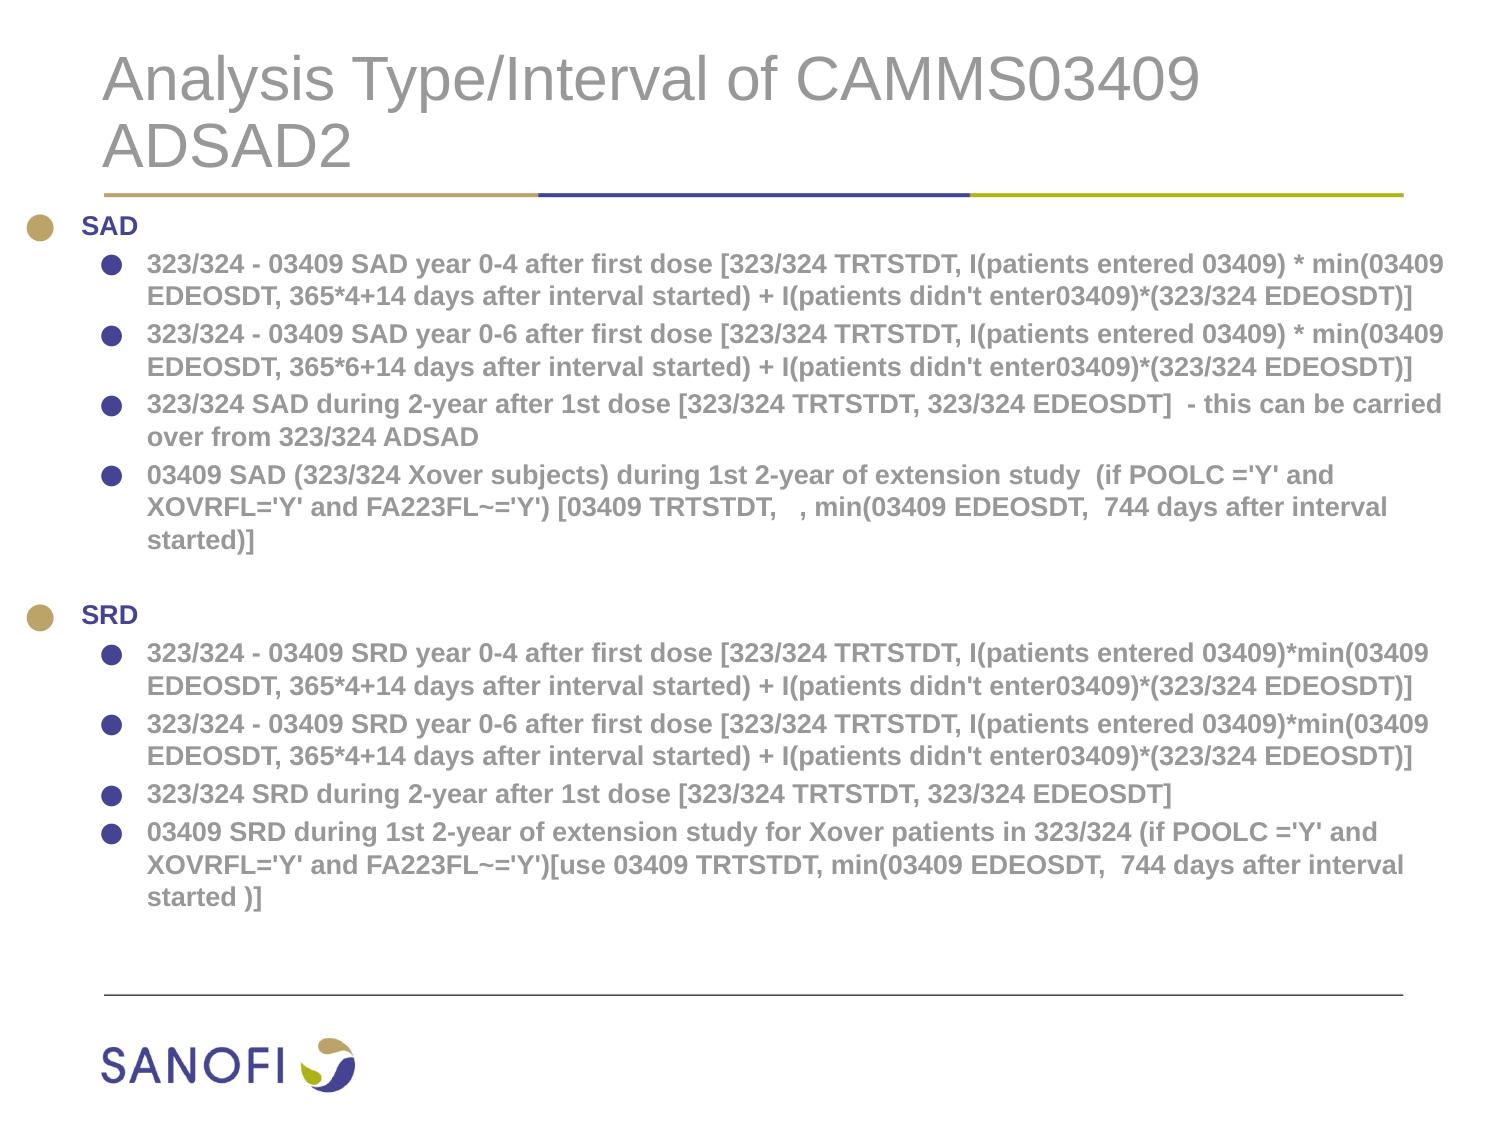

# Analysis Type/Interval of CAMMS03409 ADSAD2
SAD
323/324 - 03409 SAD year 0-4 after first dose [323/324 TRTSTDT, I(patients entered 03409) * min(03409 EDEOSDT, 365*4+14 days after interval started) + I(patients didn't enter03409)*(323/324 EDEOSDT)]
323/324 - 03409 SAD year 0-6 after first dose [323/324 TRTSTDT, I(patients entered 03409) * min(03409 EDEOSDT, 365*6+14 days after interval started) + I(patients didn't enter03409)*(323/324 EDEOSDT)]
323/324 SAD during 2-year after 1st dose [323/324 TRTSTDT, 323/324 EDEOSDT] - this can be carried over from 323/324 ADSAD
03409 SAD (323/324 Xover subjects) during 1st 2-year of extension study (if POOLC ='Y' and XOVRFL='Y' and FA223FL~='Y') [03409 TRTSTDT, , min(03409 EDEOSDT, 744 days after interval started)]
SRD
323/324 - 03409 SRD year 0-4 after first dose [323/324 TRTSTDT, I(patients entered 03409)*min(03409 EDEOSDT, 365*4+14 days after interval started) + I(patients didn't enter03409)*(323/324 EDEOSDT)]
323/324 - 03409 SRD year 0-6 after first dose [323/324 TRTSTDT, I(patients entered 03409)*min(03409 EDEOSDT, 365*4+14 days after interval started) + I(patients didn't enter03409)*(323/324 EDEOSDT)]
323/324 SRD during 2-year after 1st dose [323/324 TRTSTDT, 323/324 EDEOSDT]
03409 SRD during 1st 2-year of extension study for Xover patients in 323/324 (if POOLC ='Y' and XOVRFL='Y' and FA223FL~='Y')[use 03409 TRTSTDT, min(03409 EDEOSDT, 744 days after interval started )]